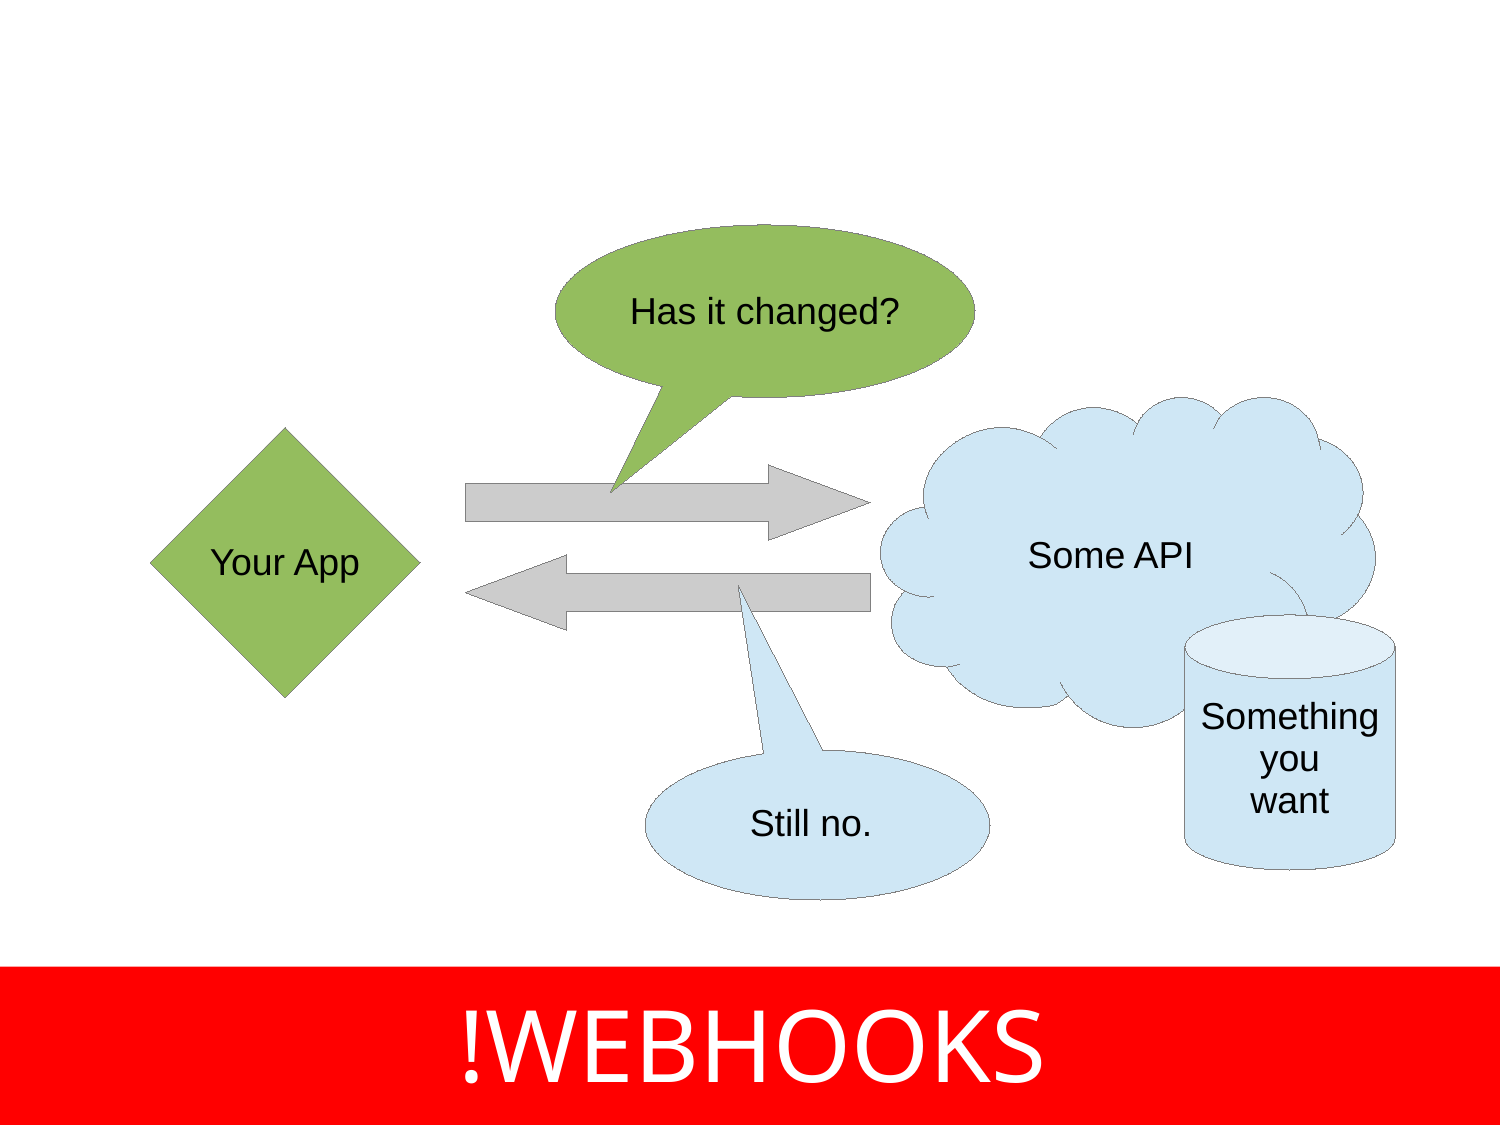

Has it changed?
Some API
Your App
Something
you
want
Still no.
# !WEBHOOKS